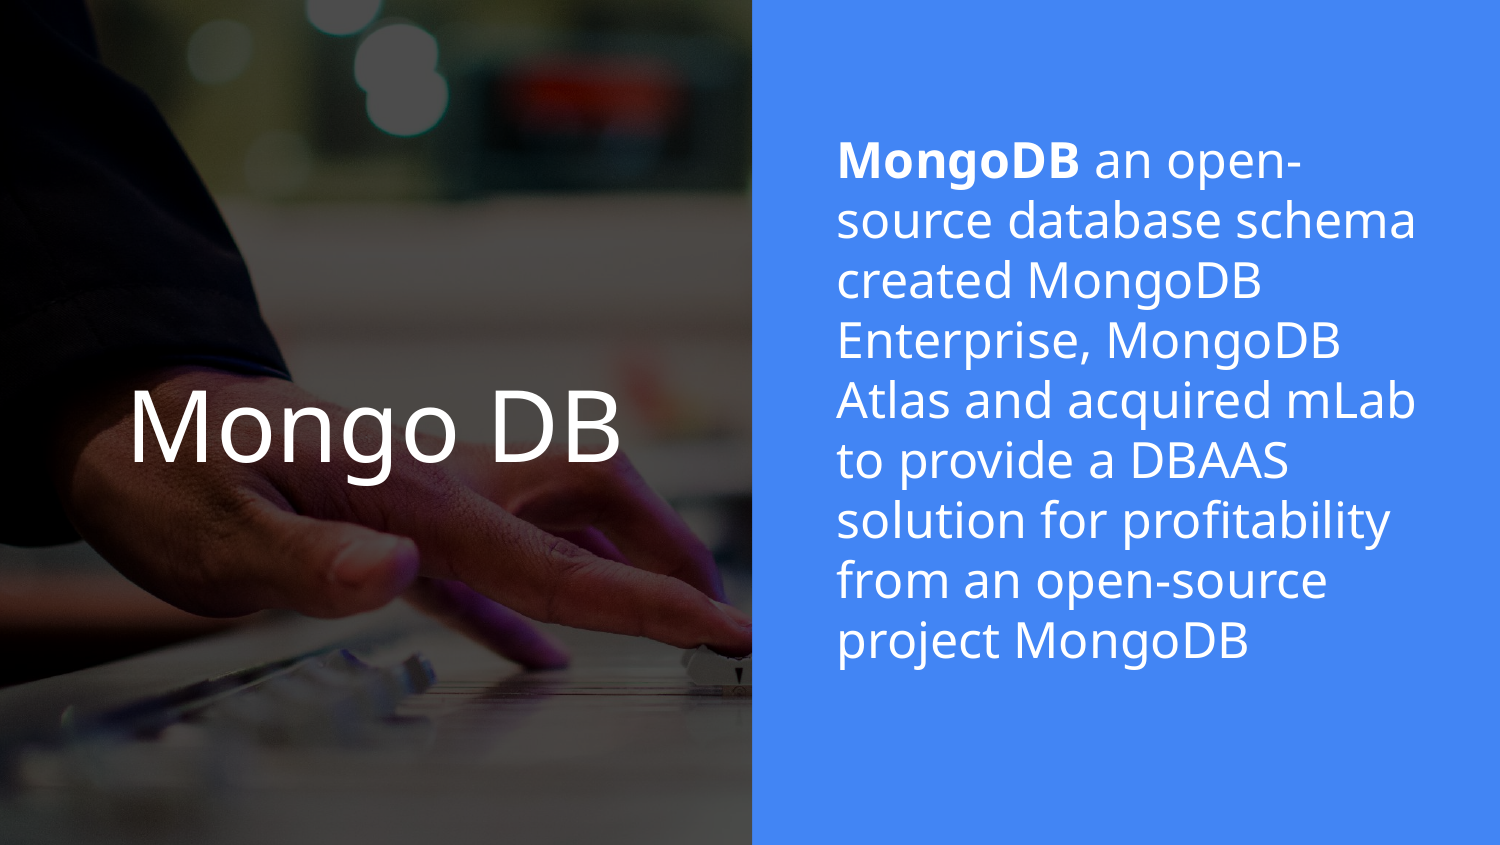

MongoDB an open-source database schema created MongoDB Enterprise, MongoDB Atlas and acquired mLab to provide a DBAAS solution for profitability from an open-source project MongoDB
Mongo DB